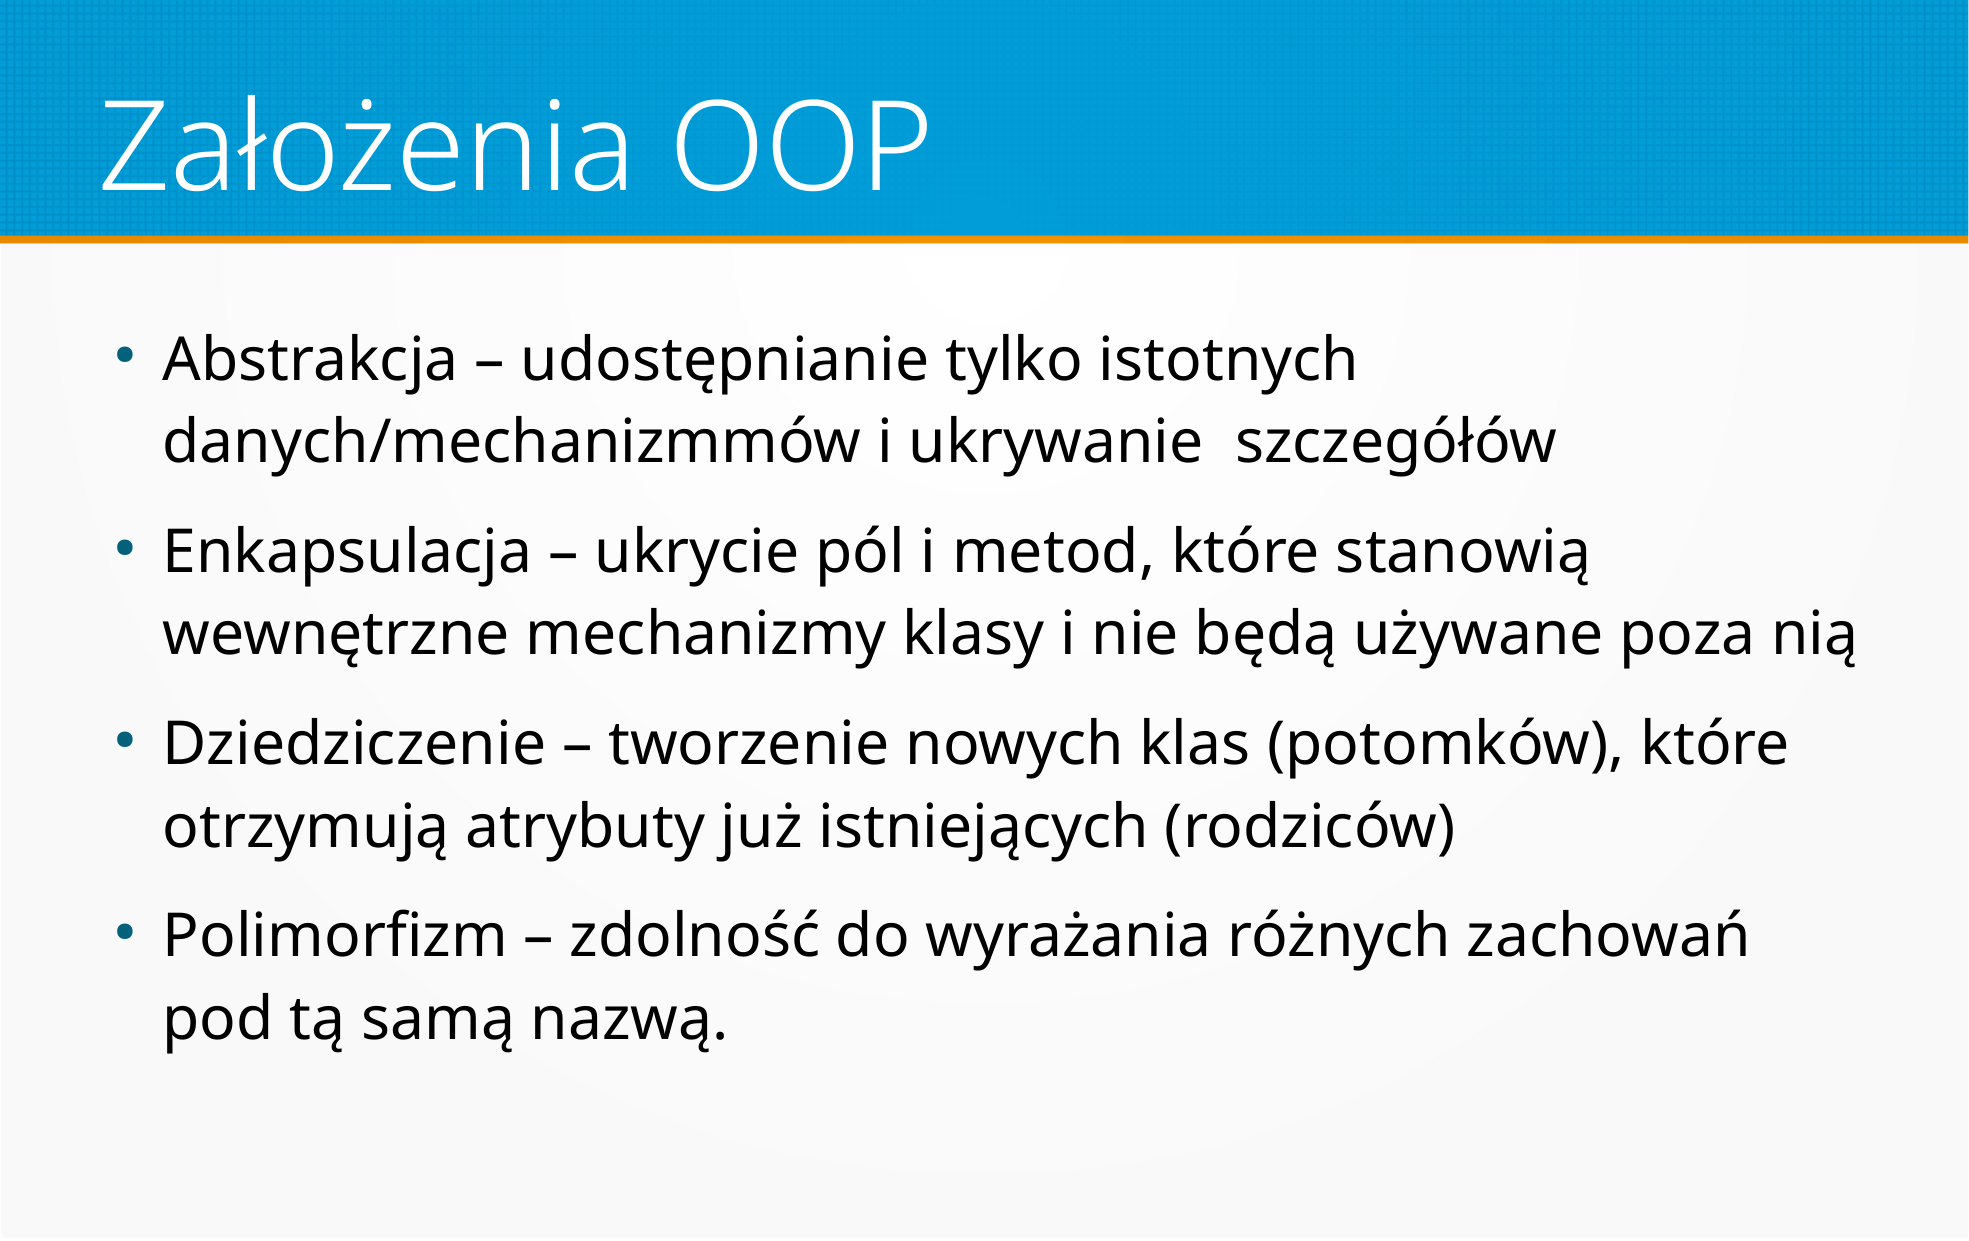

# Założenia OOP
Abstrakcja – udostępnianie tylko istotnych danych/mechanizmmów i ukrywanie szczegółów
Enkapsulacja – ukrycie pól i metod, które stanowią wewnętrzne mechanizmy klasy i nie będą używane poza nią
Dziedziczenie – tworzenie nowych klas (potomków), które otrzymują atrybuty już istniejących (rodziców)
Polimorfizm – zdolność do wyrażania różnych zachowań pod tą samą nazwą.